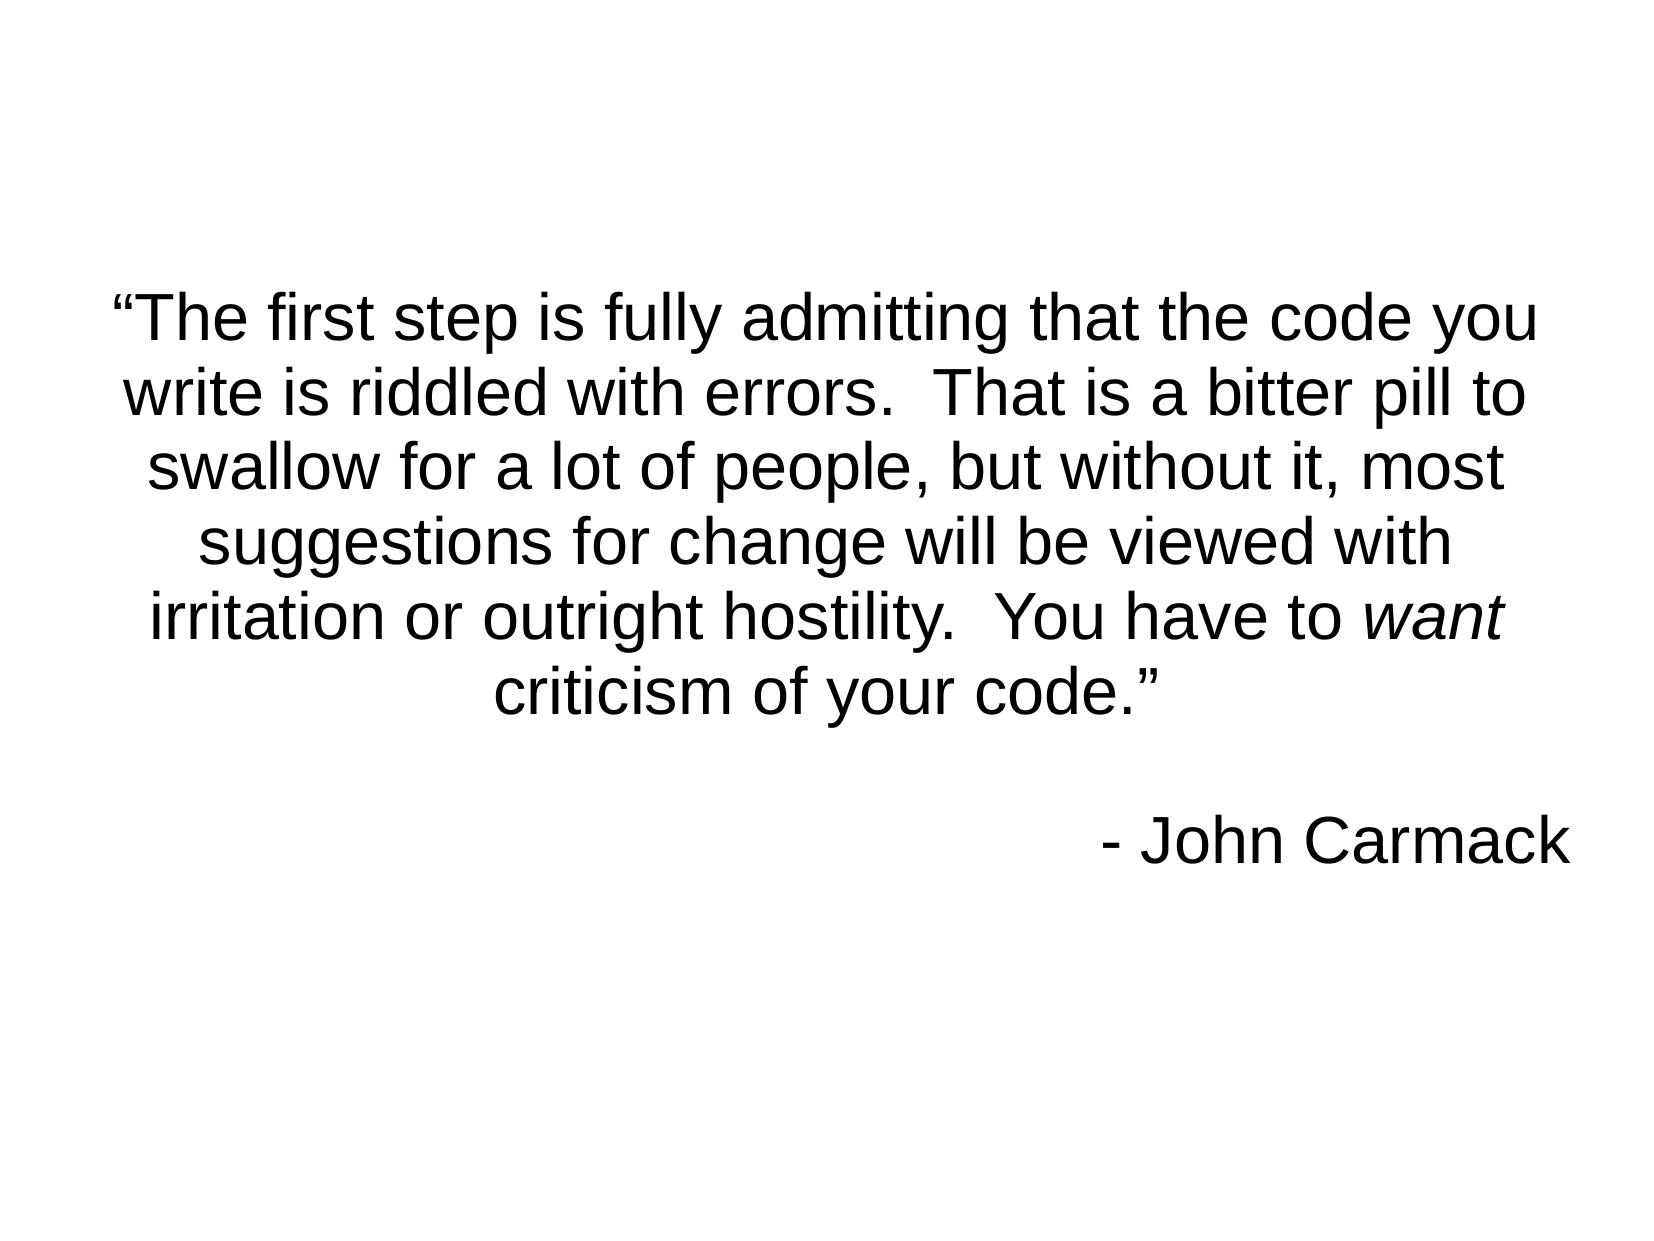

# “The first step is fully admitting that the code you write is riddled with errors. That is a bitter pill to swallow for a lot of people, but without it, most suggestions for change will be viewed with irritation or outright hostility. You have to want criticism of your code.”
- John Carmack